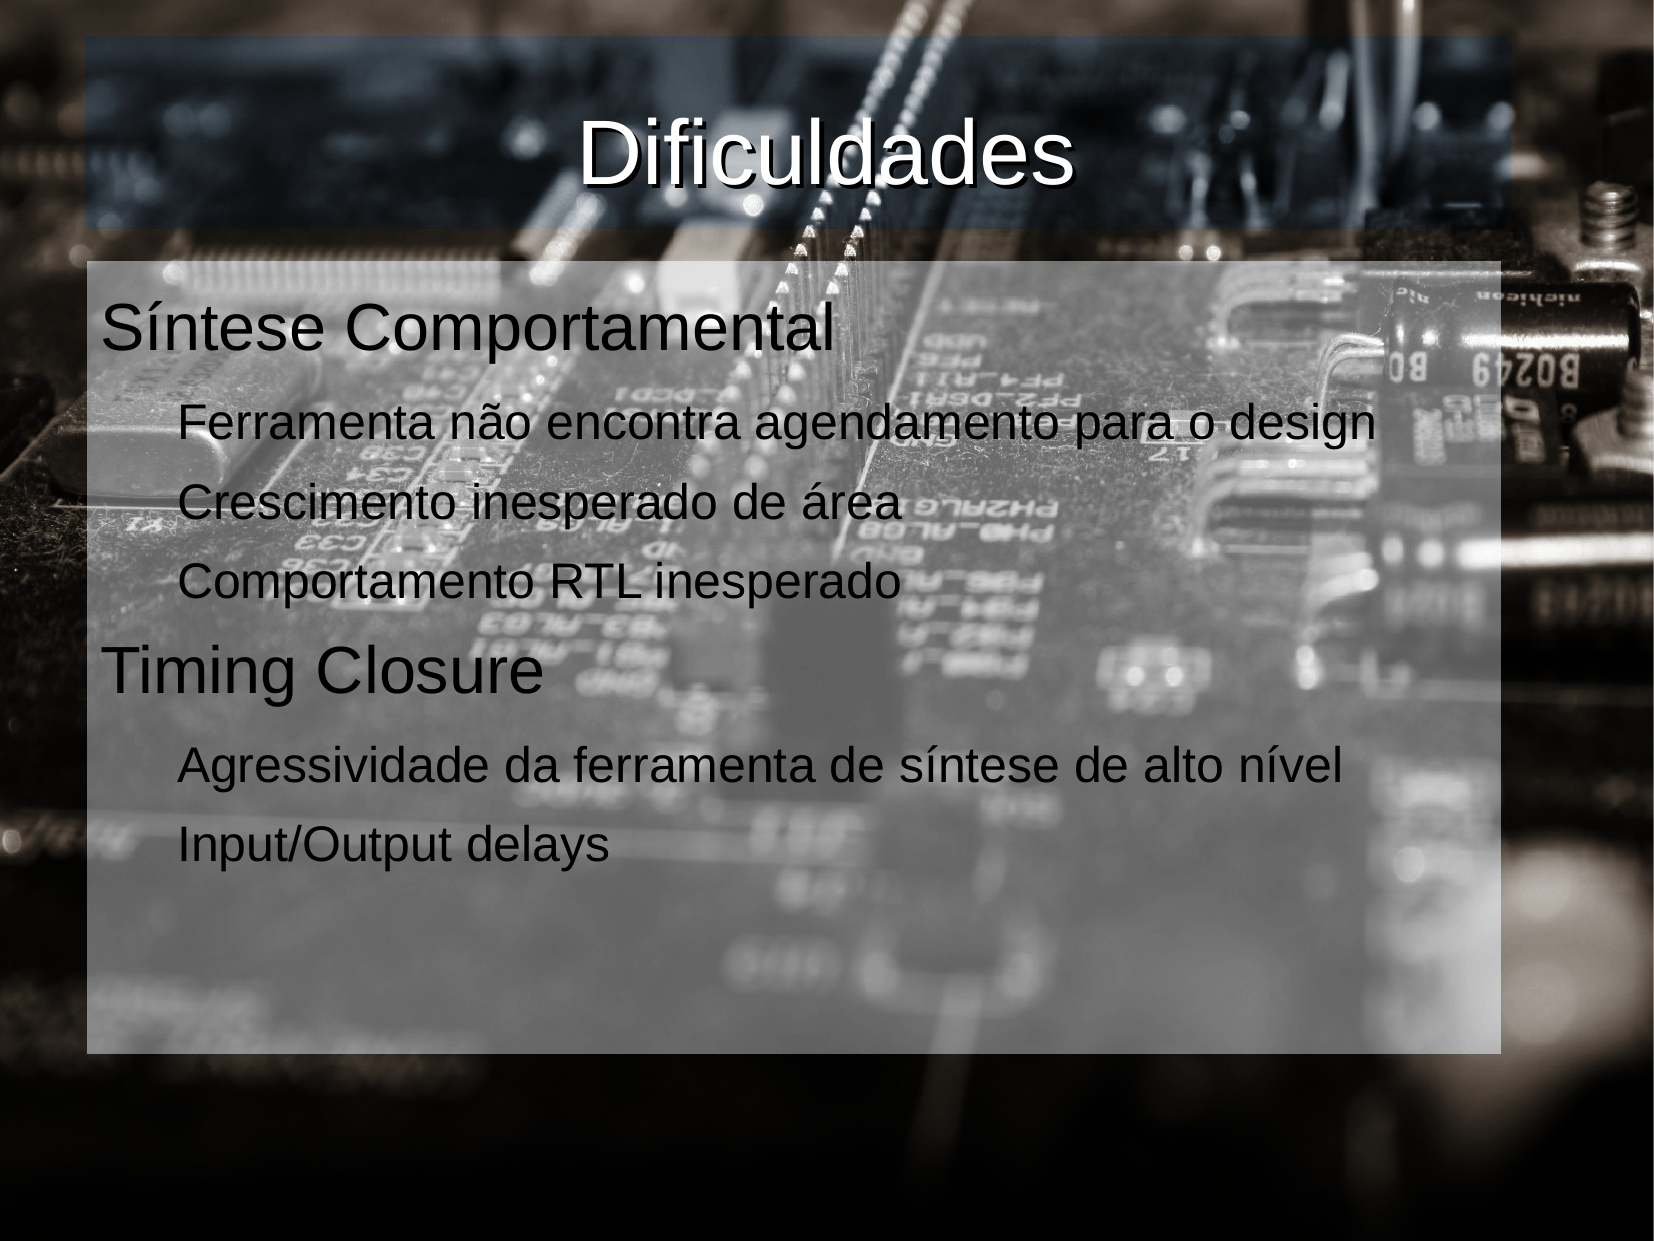

# Dificuldades
Síntese Comportamental
Ferramenta não encontra agendamento para o design
Crescimento inesperado de área
Comportamento RTL inesperado
Timing Closure
Agressividade da ferramenta de síntese de alto nível
Input/Output delays